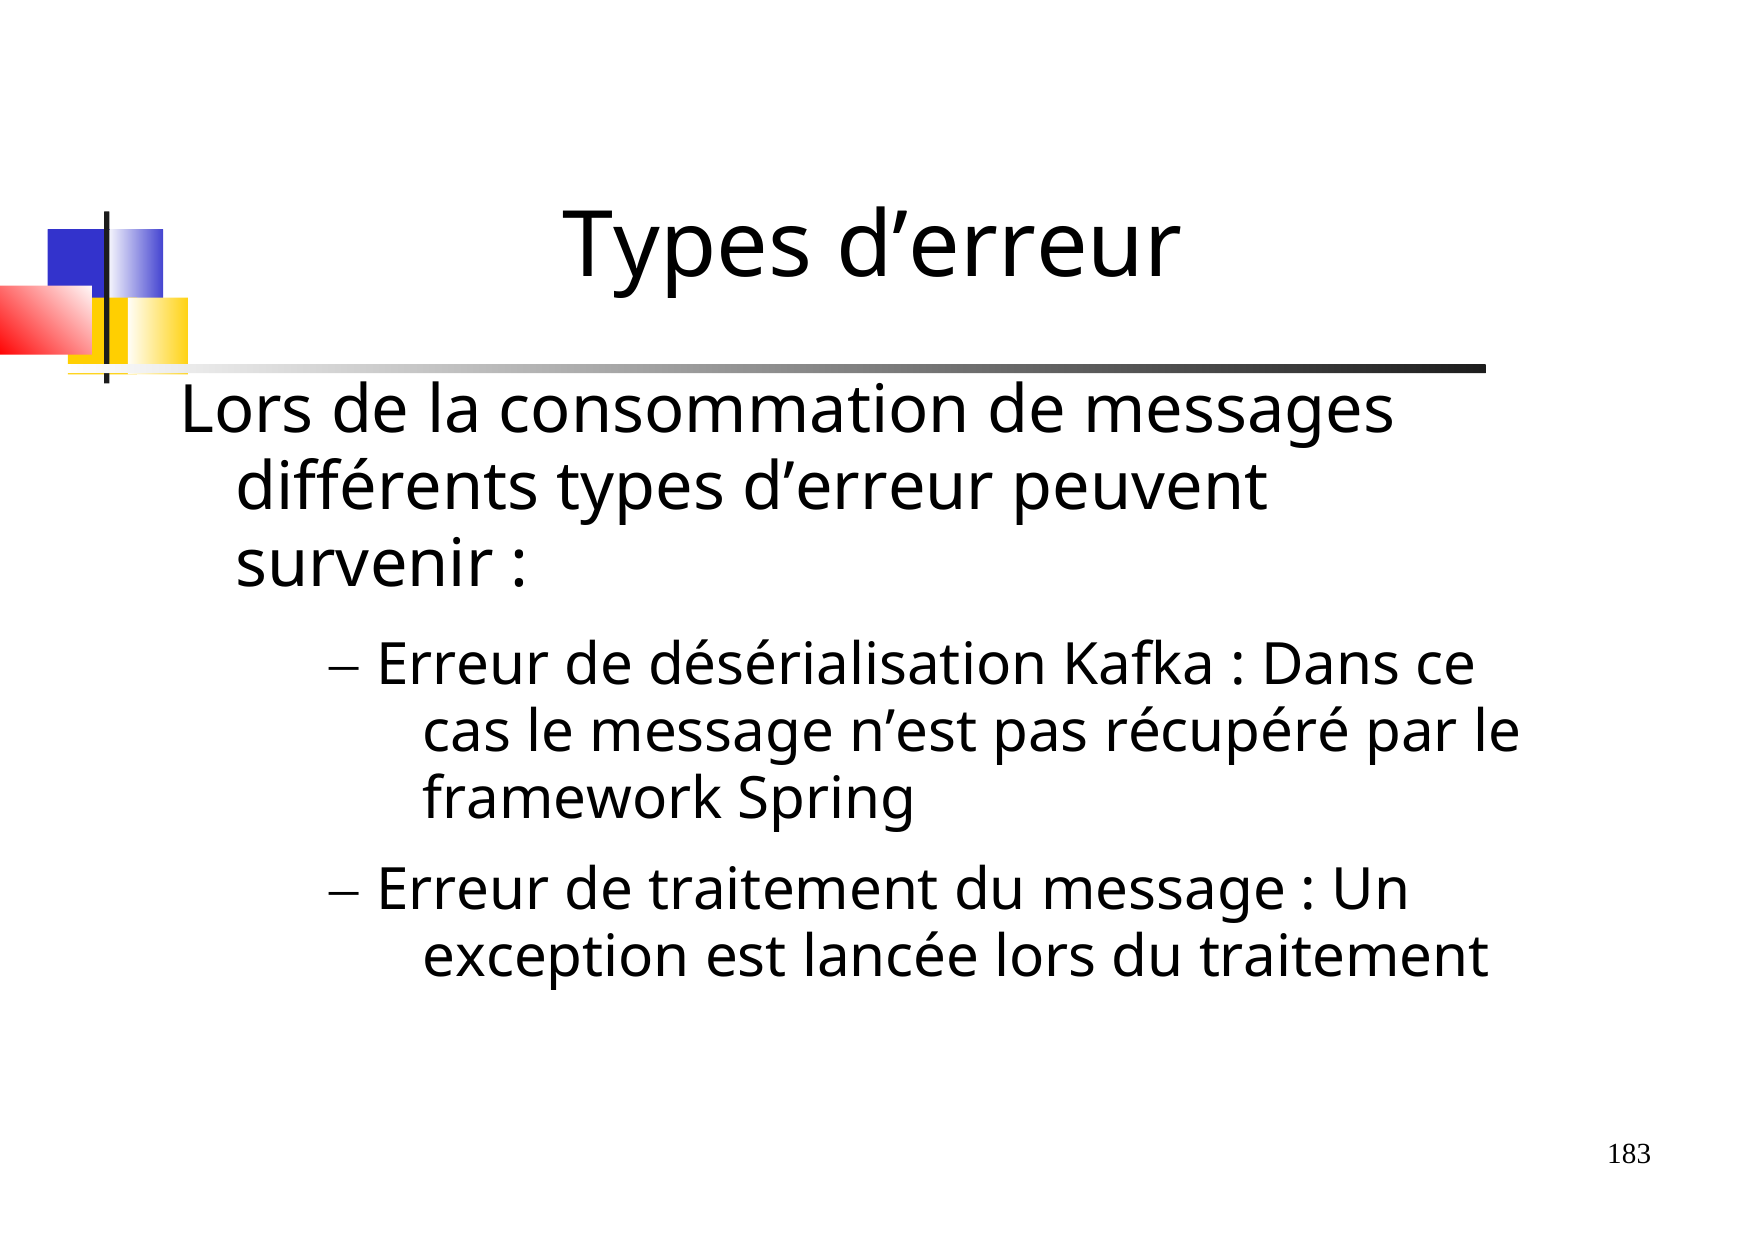

# Types d’erreur
Lors de la consommation de messages différents types d’erreur peuvent survenir :
Erreur de désérialisation Kafka : Dans ce cas le message n’est pas récupéré par le framework Spring
Erreur de traitement du message : Un exception est lancée lors du traitement